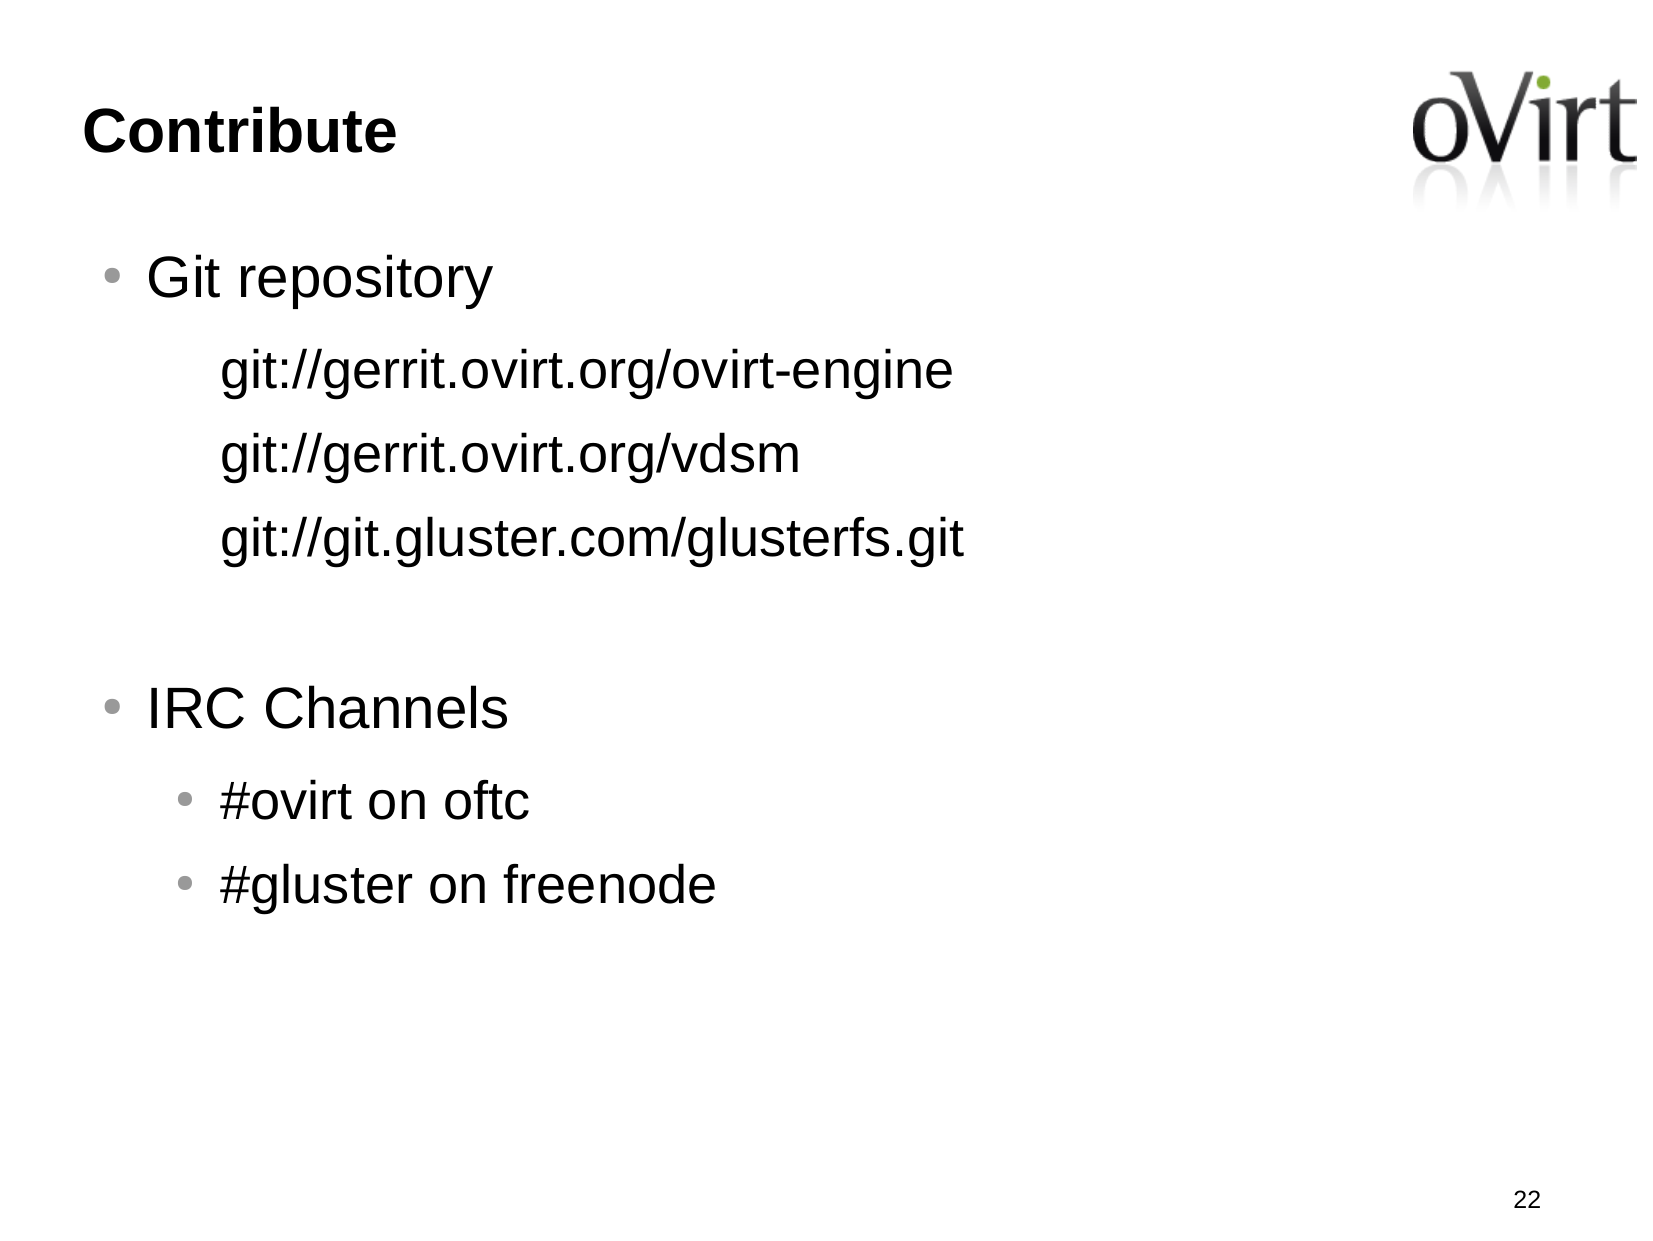

# Contribute
Git repository
git://gerrit.ovirt.org/ovirt-engine
git://gerrit.ovirt.org/vdsm
git://git.gluster.com/glusterfs.git
IRC Channels
#ovirt on oftc
#gluster on freenode